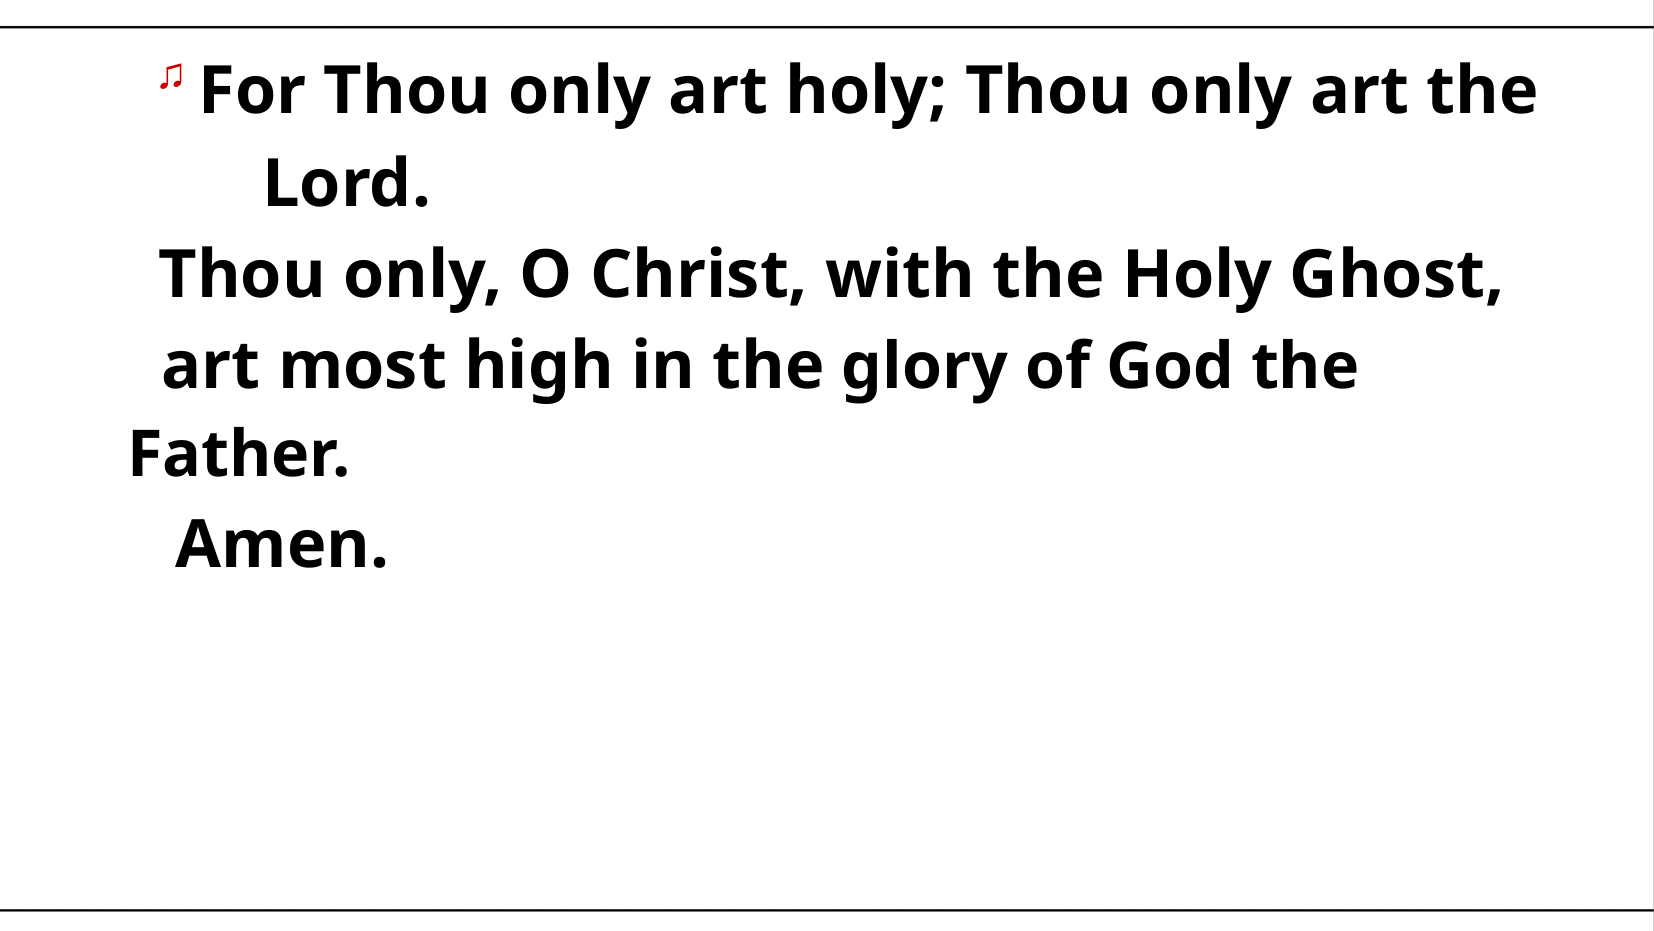

♫ For Thou only art holy; Thou only art the
 Lord.
 Thou only, O Christ, with the Holy Ghost,
 art most high in the glory of God the Father.
 Amen.